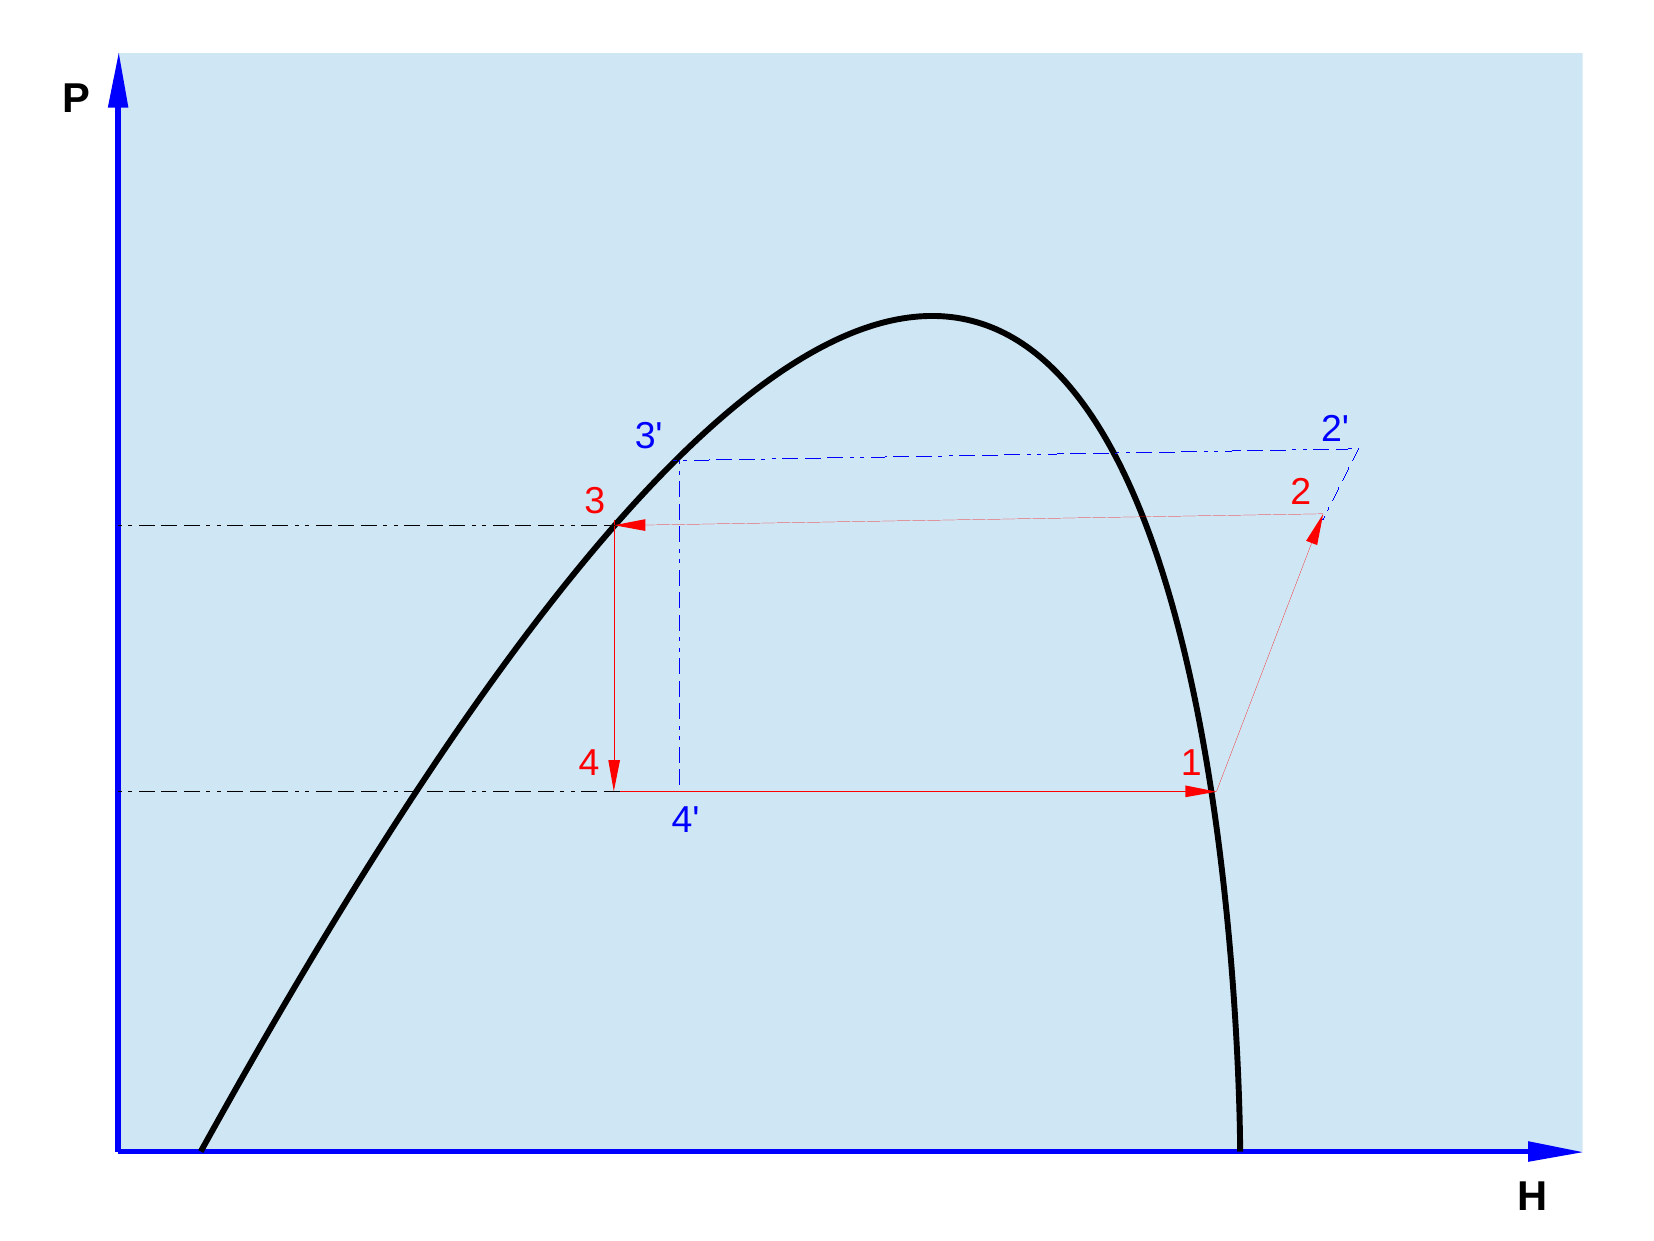

P
2'
3'
2
3
4
1
4'
H